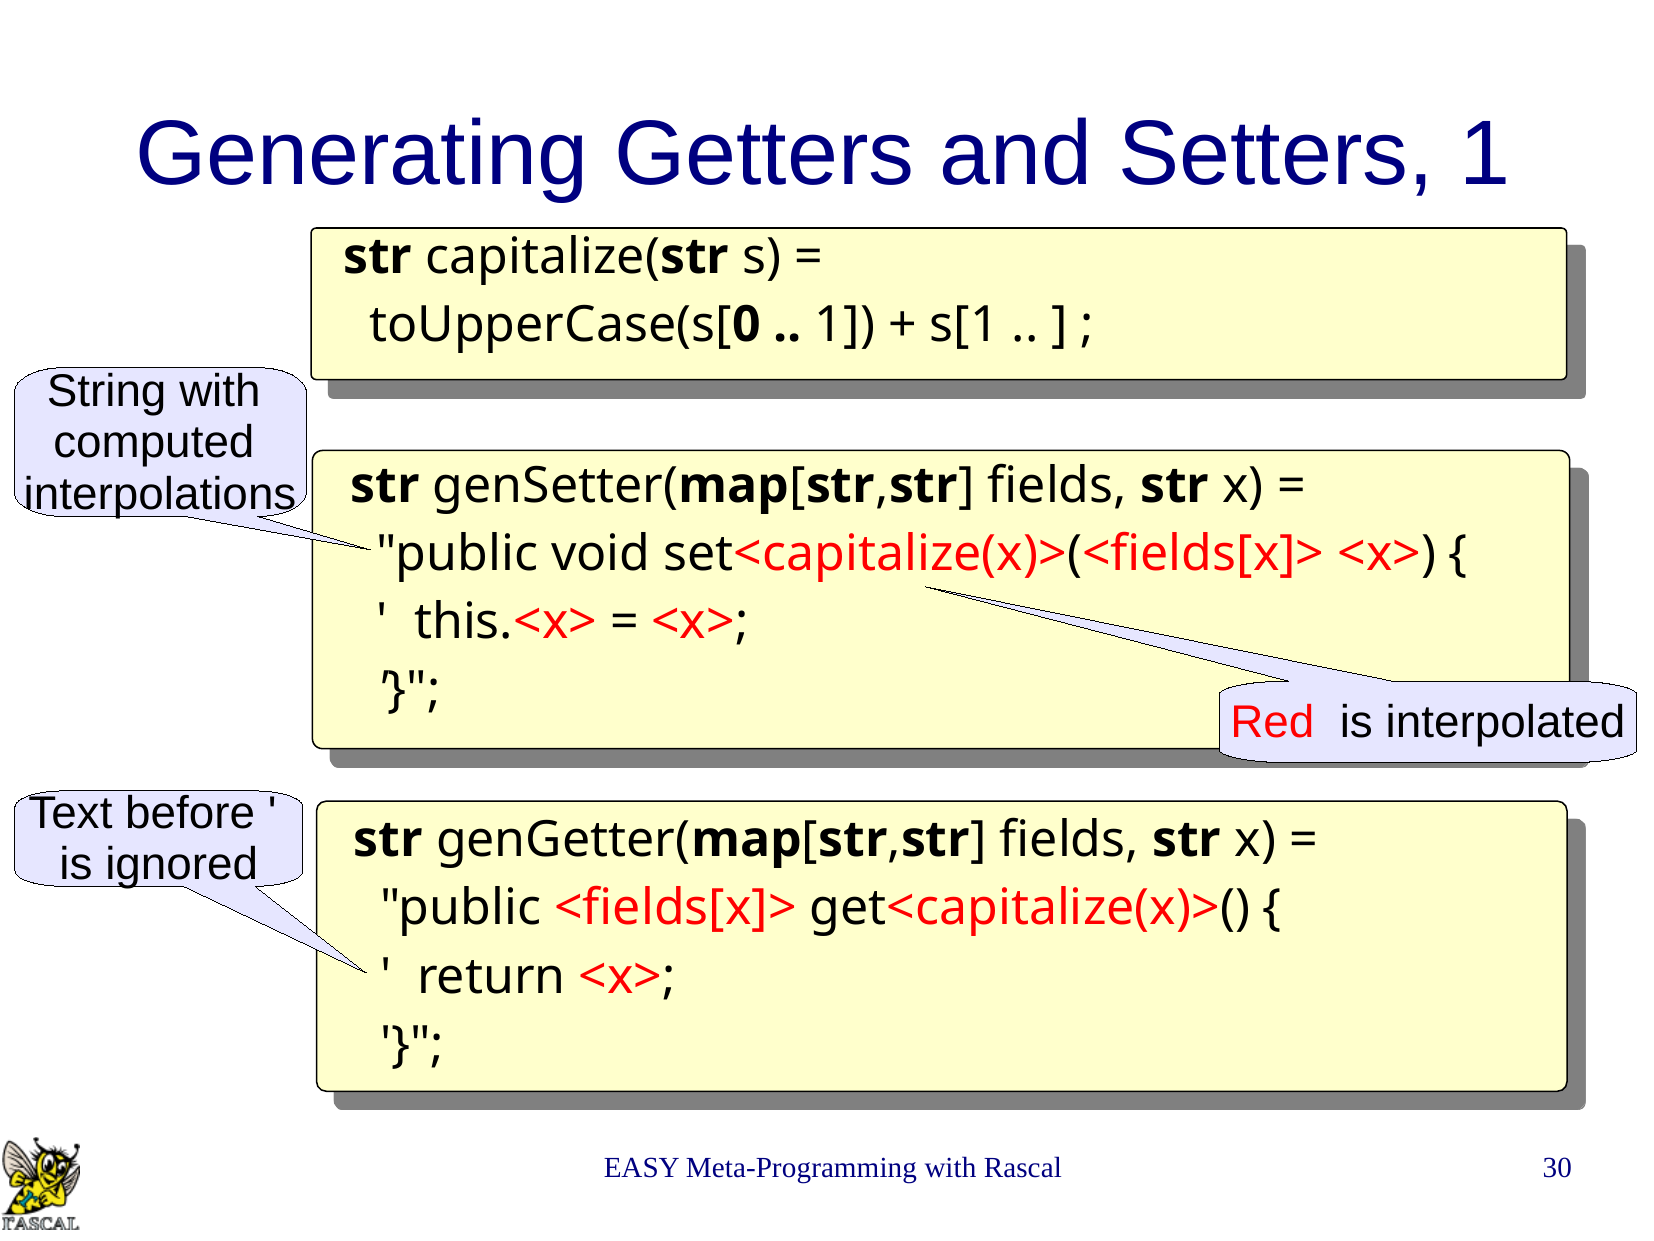

# Generating Getters and Setters, 1
str capitalize(str s) =
 toUpperCase(s[0 .. 1]) + s[1 .. ] ;
String with
computed
interpolations
str genSetter(map[str,str] fields, str x) =
 "public void set<capitalize(x)>(<fields[x]> <x>) {
 ' this.<x> = <x>;
 '}";
Red is interpolated
Text before '
is ignored
str genGetter(map[str,str] fields, str x) =
 "public <fields[x]> get<capitalize(x)>() {
 ' return <x>;
 '}";
30